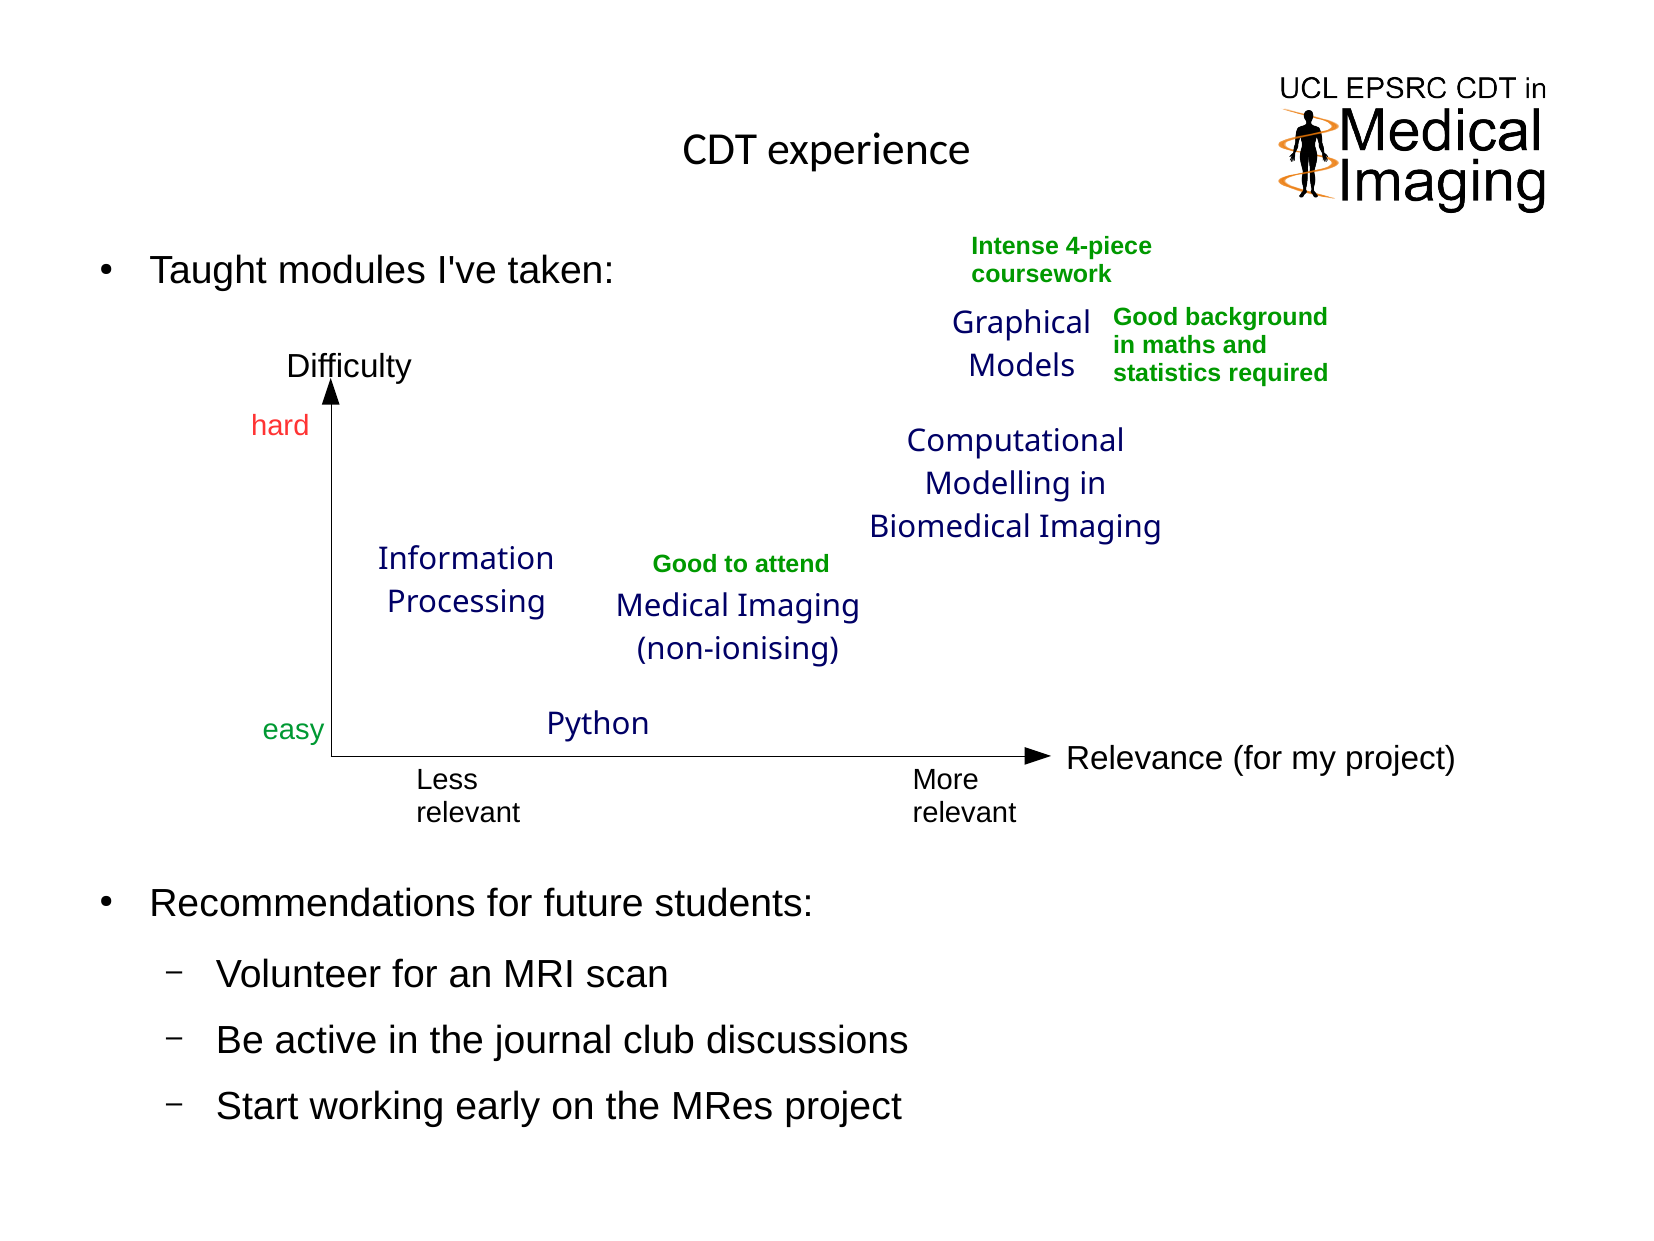

# CDT experience
Intense 4-piece coursework
Taught modules I've taken:
Recommendations for future students:
Volunteer for an MRI scan
Be active in the journal club discussions
Start working early on the MRes project
Graphical Models
Good background in maths and statistics required
Difficulty
hard
Computational Modelling in Biomedical Imaging
Information Processing
Good to attend
Medical Imaging (non-ionising)
Python
easy
Relevance (for my project)
Less relevant
More relevant